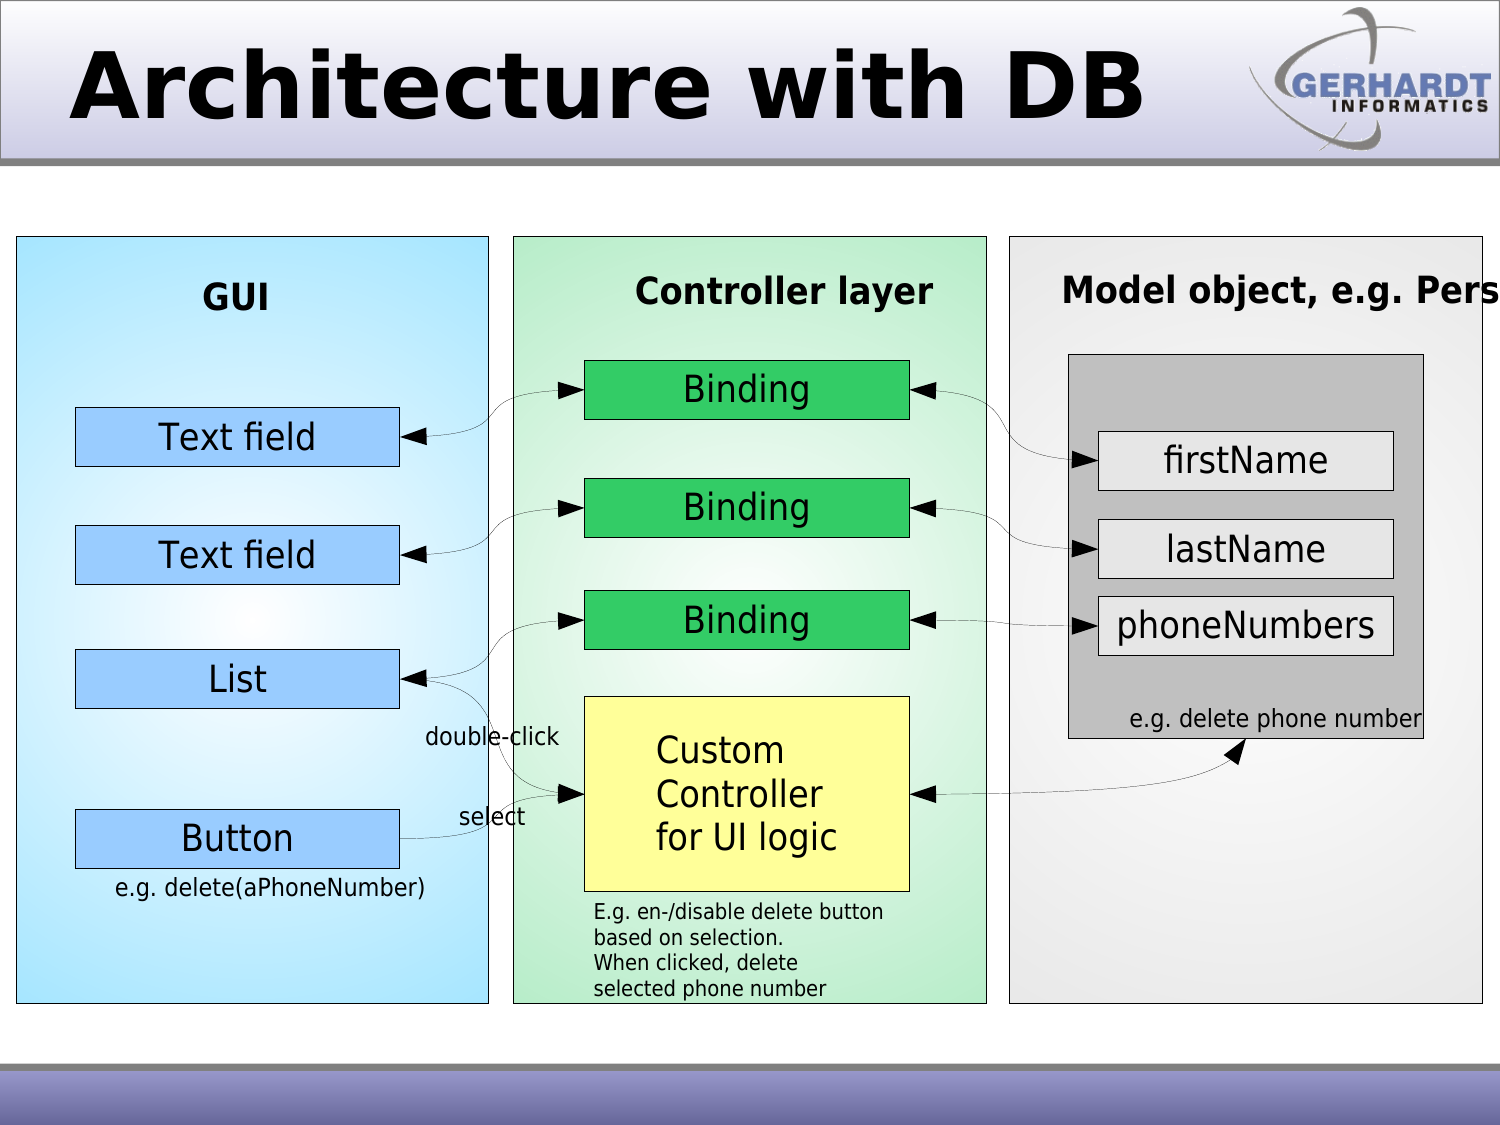

# Architecture with DB
Model object, e.g. Person
Controller layer
GUI
Binding
Text field
firstName
Binding
lastName
Text field
Binding
phoneNumbers
List
Custom
Controller
for UI logic
e.g. delete phone number
Button
e.g. delete(aPhoneNumber)
E.g. en-/disable delete button
based on selection.
When clicked, delete
selected phone number